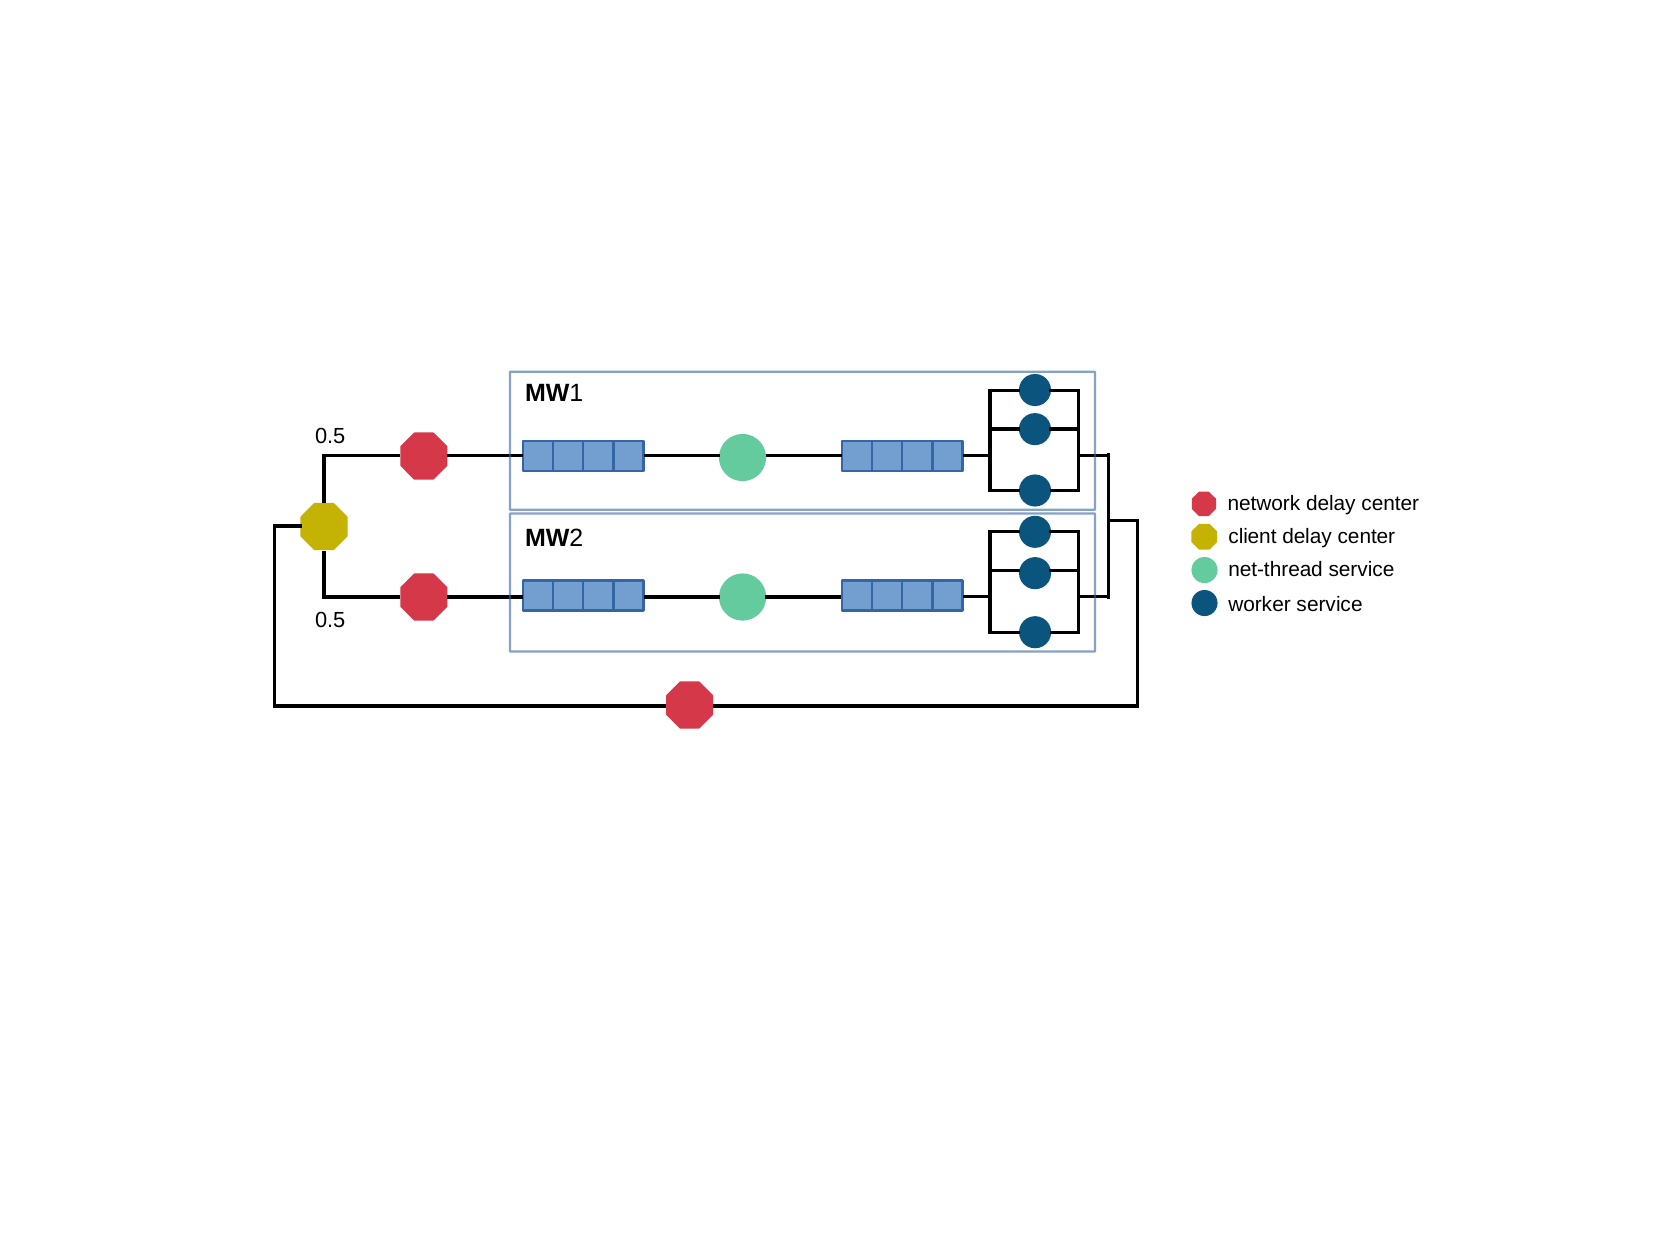

MW1
0.5
network delay center
MW2
client delay center
net-thread service
worker service
0.5